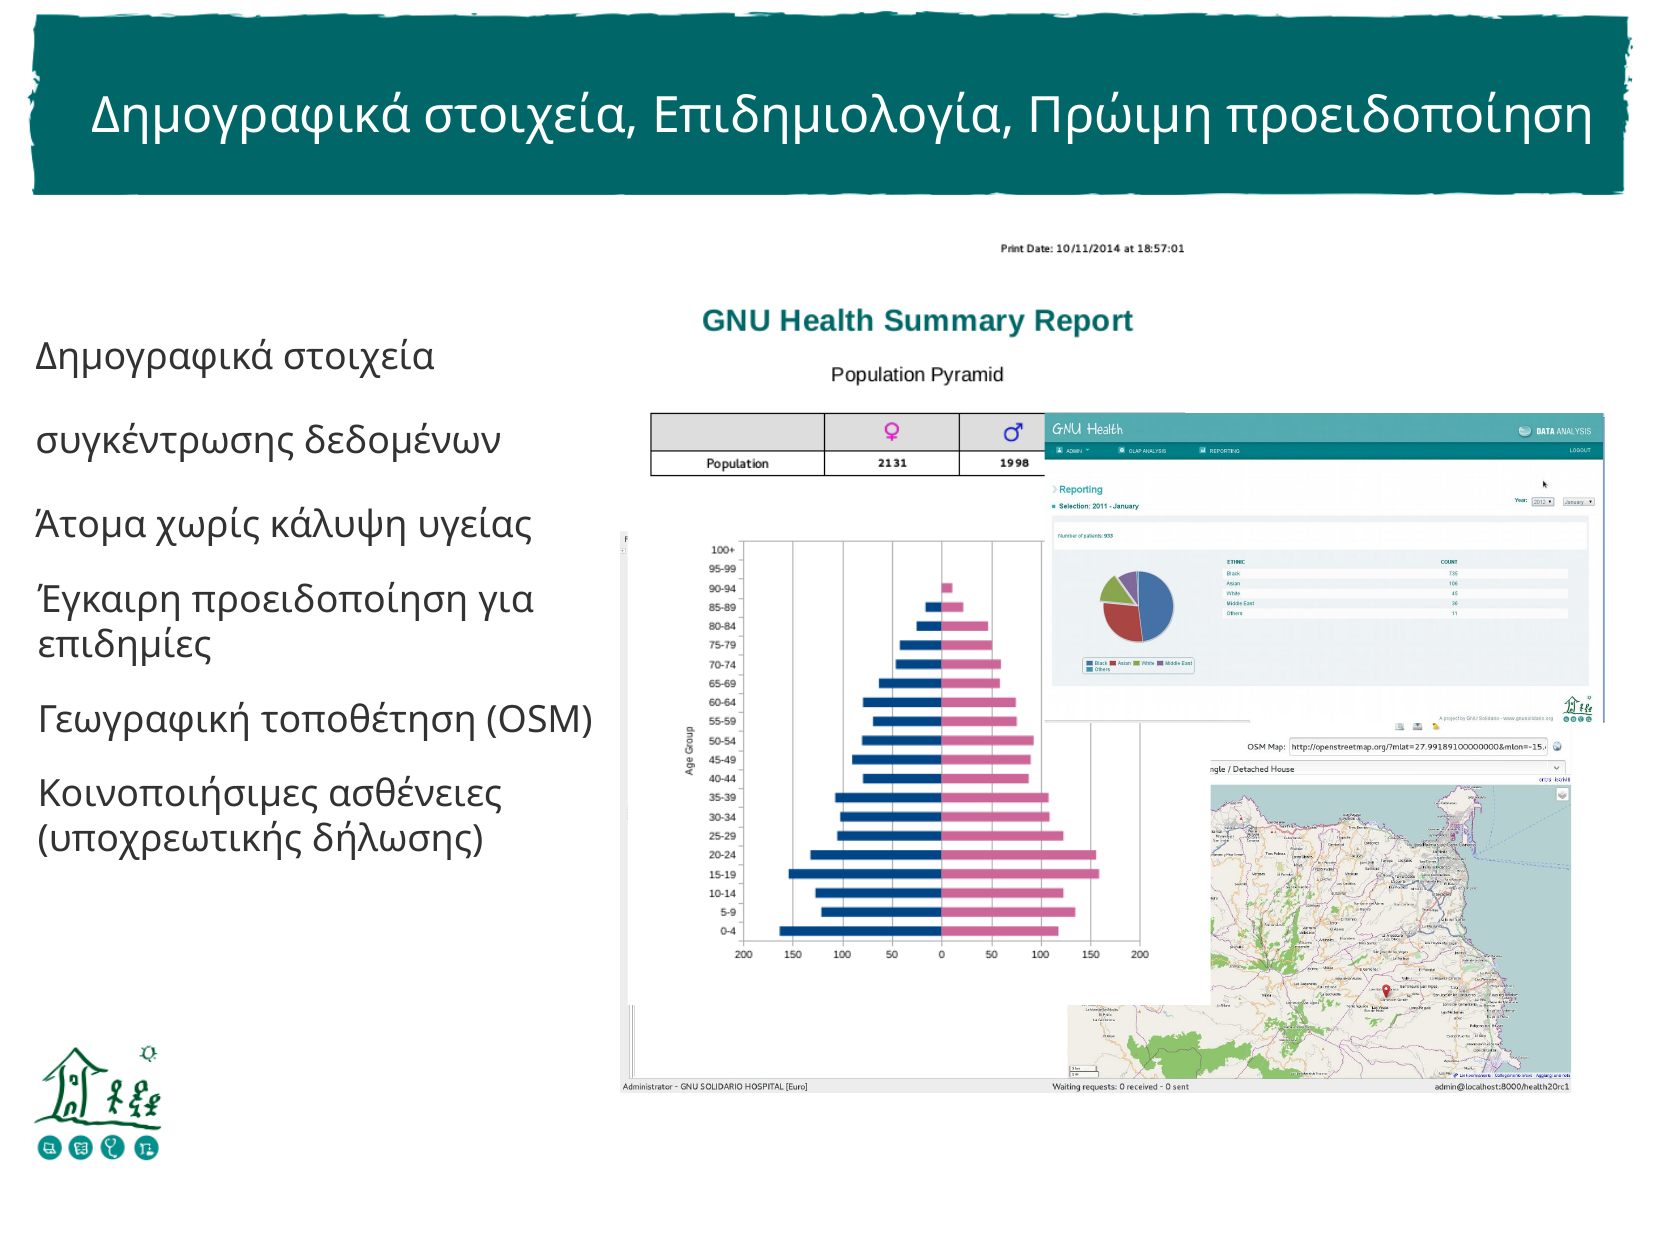

# Δημογραφικά στοιχεία, Επιδημιολογία, Πρώιμη προειδοποίηση
Δημογραφικά στοιχεία συγκέντρωσης δεδομένων
Άτομα χωρίς κάλυψη υγείας
Έγκαιρη προειδοποίηση για επιδημίες
Γεωγραφική τοποθέτηση (OSM)
Κοινοποιήσιμες ασθένειες (υποχρεωτικής δήλωσης)